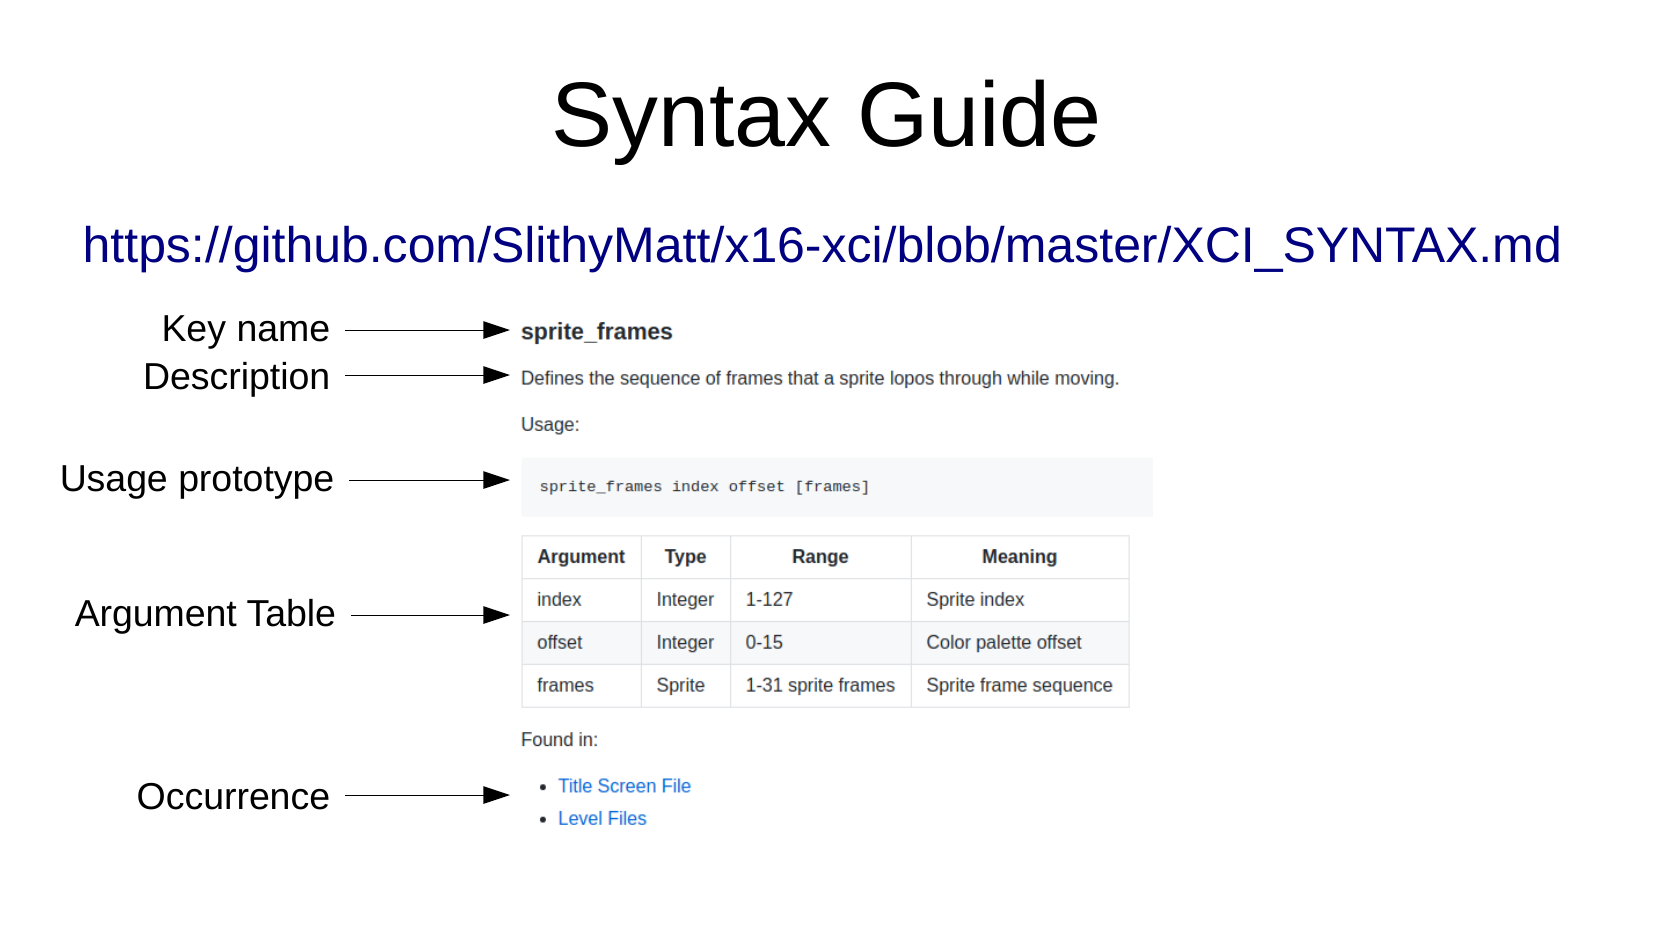

# Syntax Guide
https://github.com/SlithyMatt/x16-xci/blob/master/XCI_SYNTAX.md
Key name
Description
Usage prototype
Argument Table
Occurrence